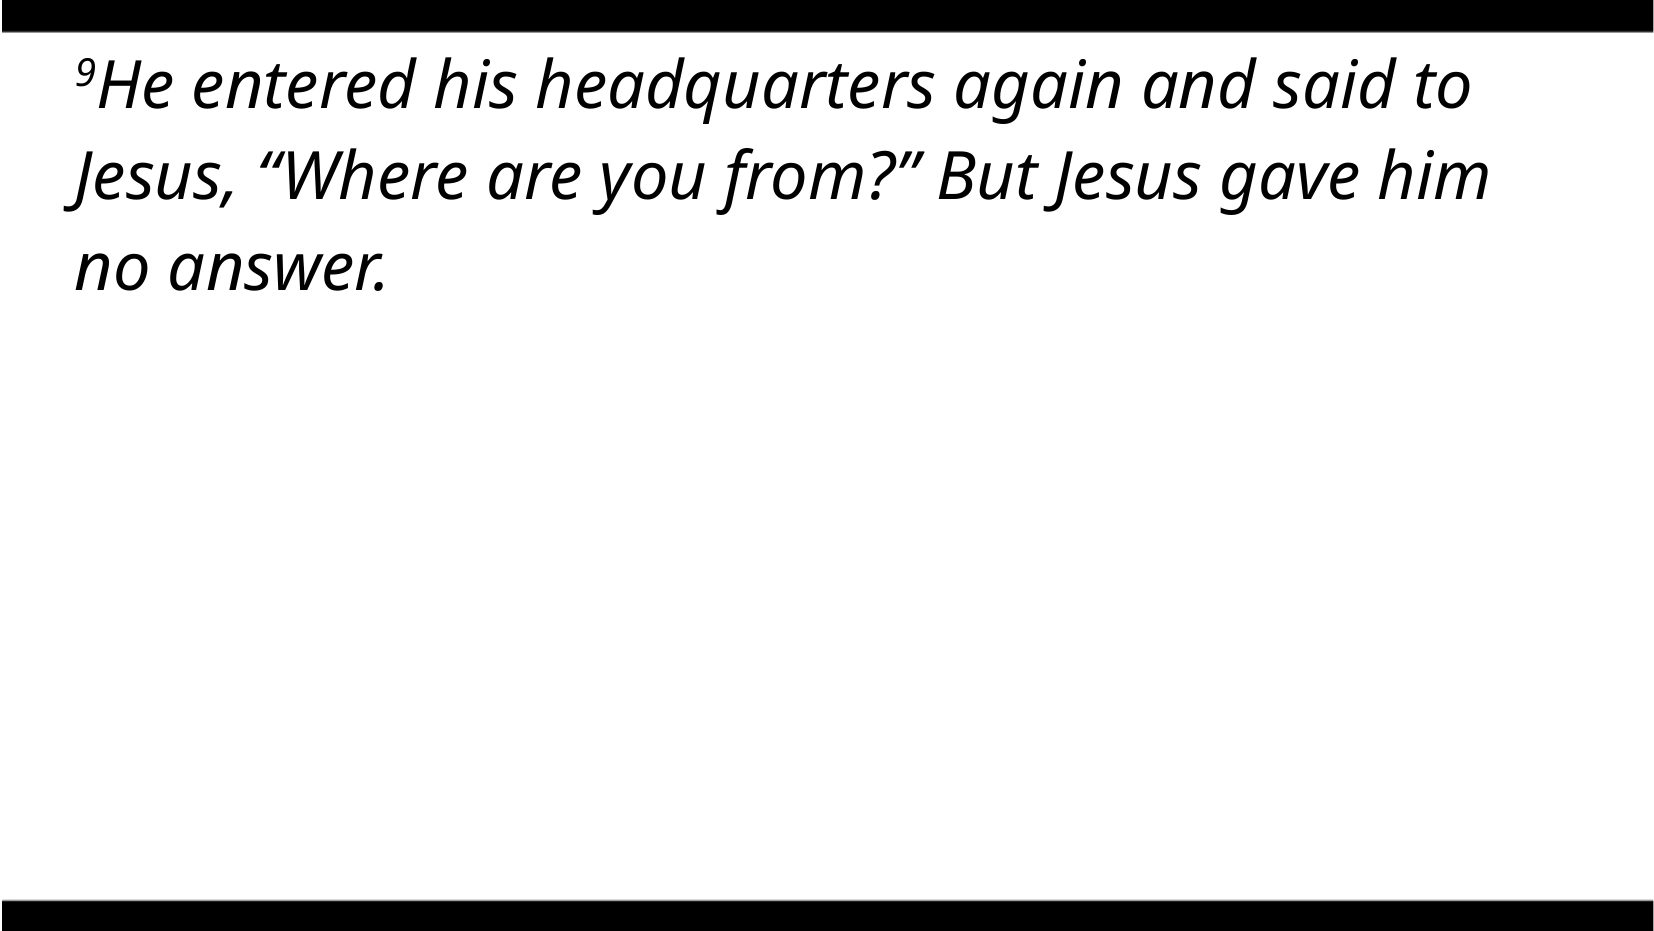

9He entered his headquarters again and said to Jesus, “Where are you from?” But Jesus gave him no answer.